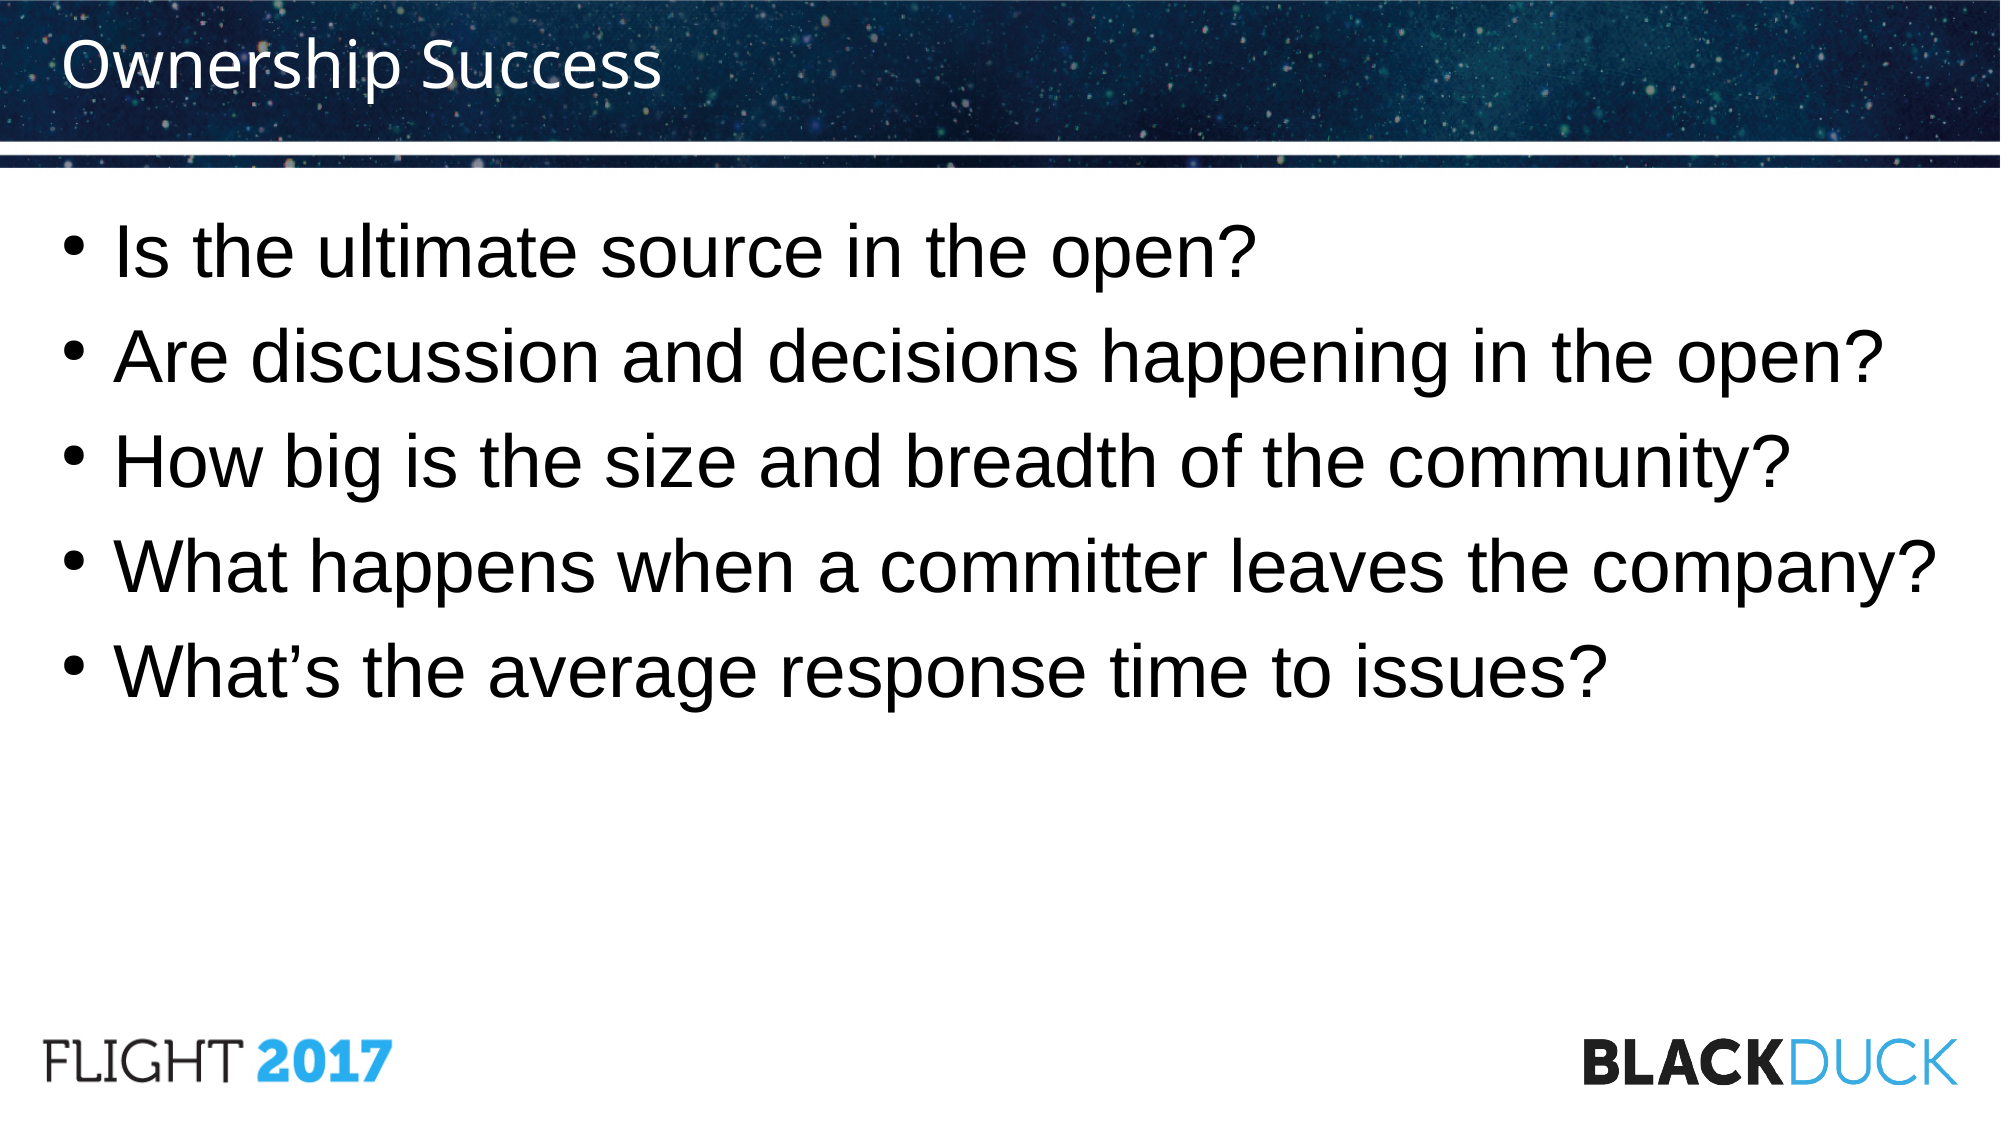

Ownership Success
#
Is the ultimate source in the open?
Are discussion and decisions happening in the open?
How big is the size and breadth of the community?
What happens when a committer leaves the company?
What’s the average response time to issues?